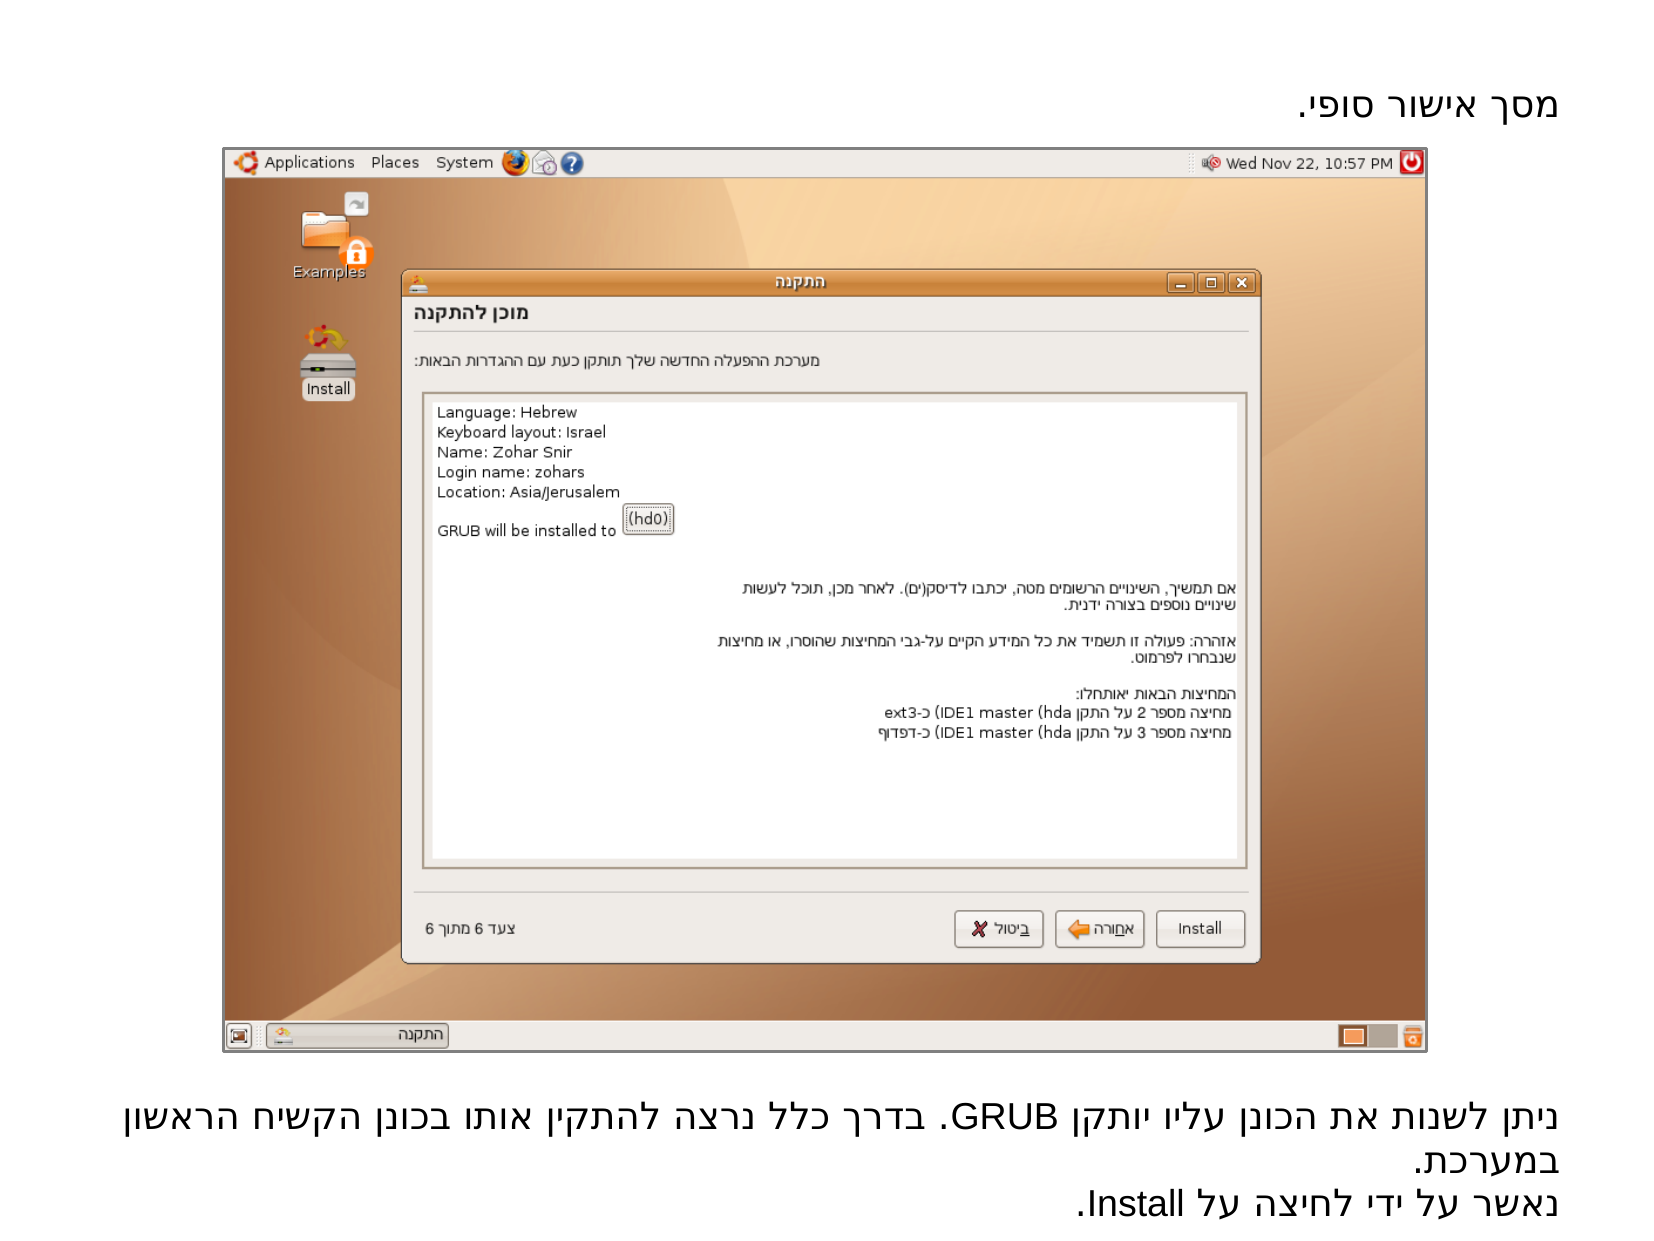

מסך אישור סופי.
ניתן לשנות את הכונן עליו יותקן GRUB. בדרך כלל נרצה להתקין אותו בכונן הקשיח הראשון במערכת.
נאשר על ידי לחיצה על Install.